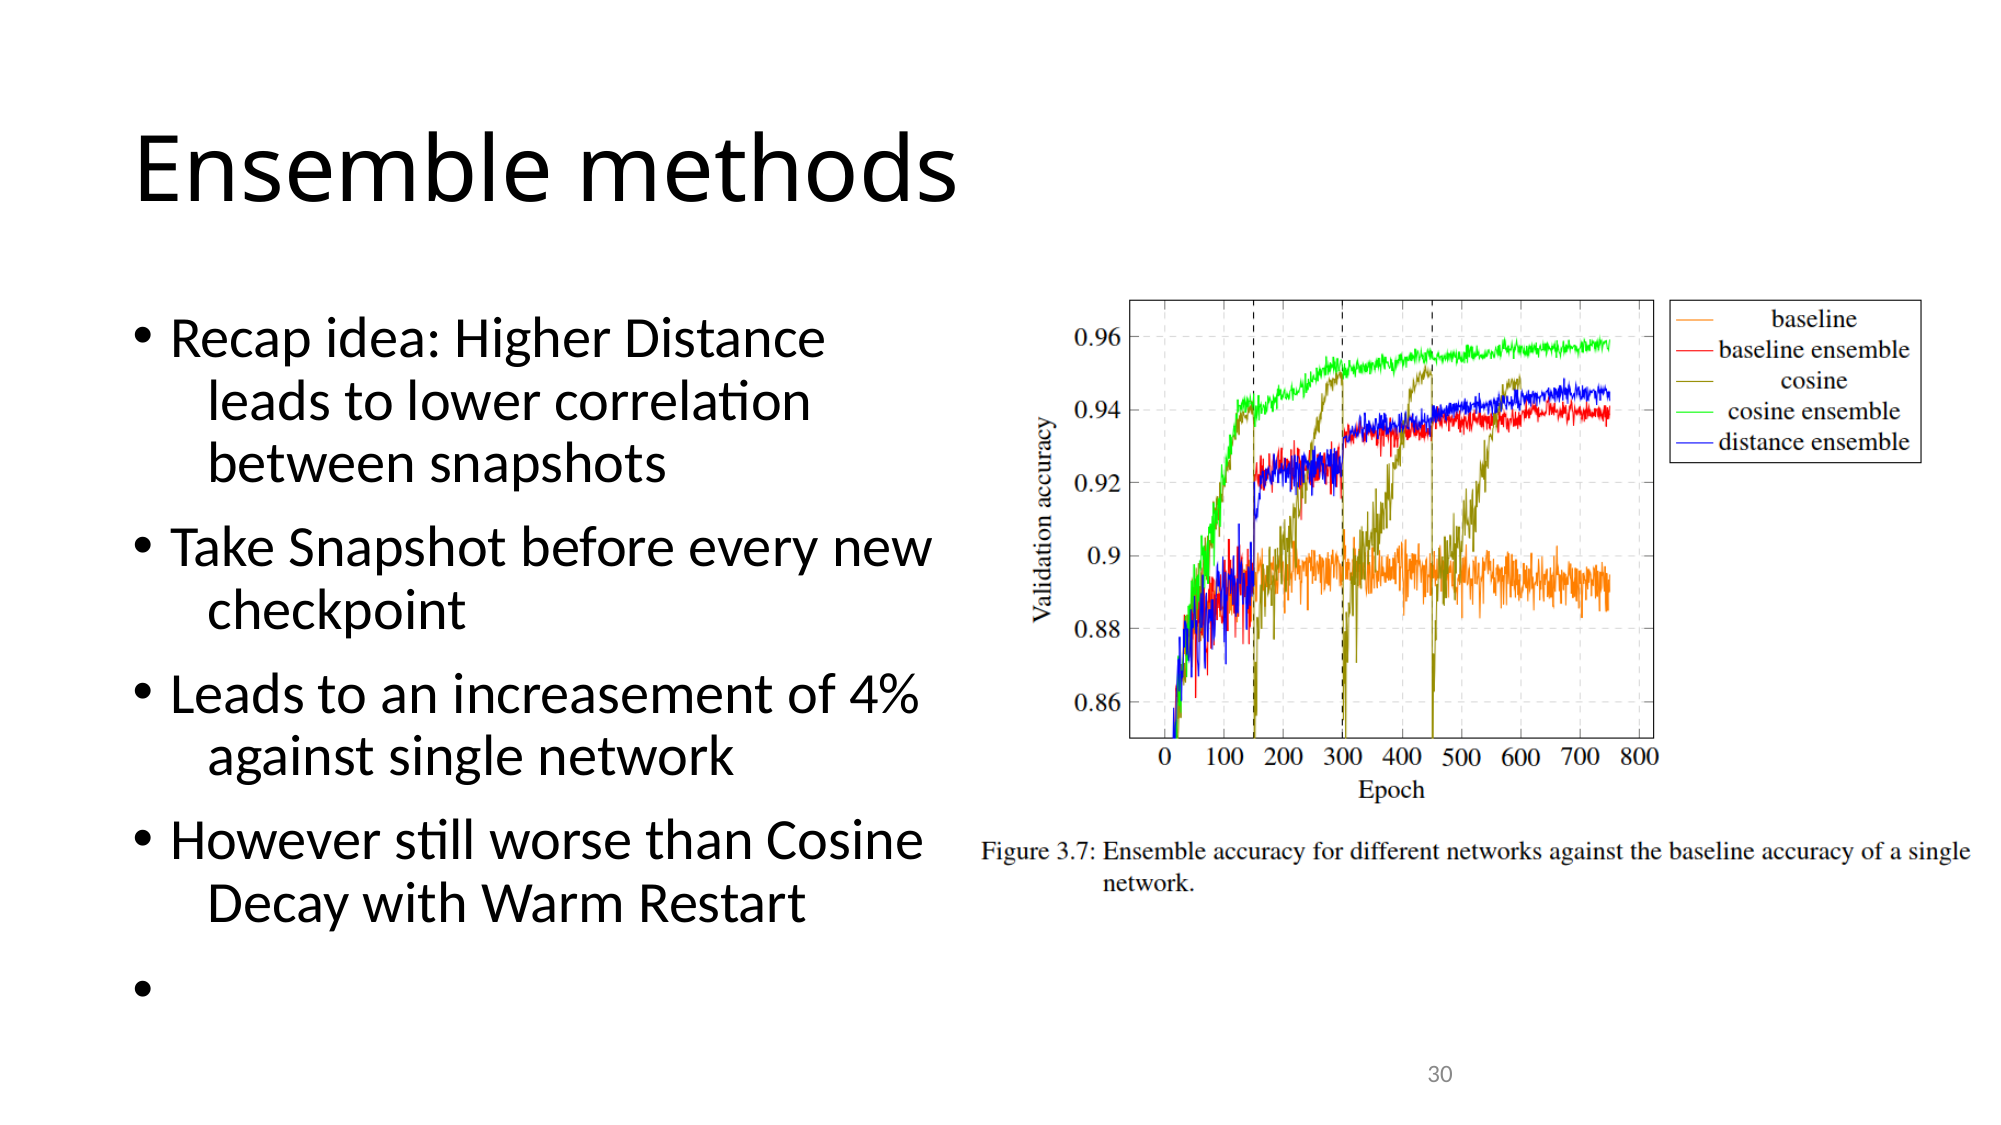

# Ensemble methods
Recap idea: Higher Distance leads to lower correlation between snapshots
Take Snapshot before every new checkpoint
Leads to an increasement of 4% against single network
However still worse than Cosine Decay with Warm Restart
30